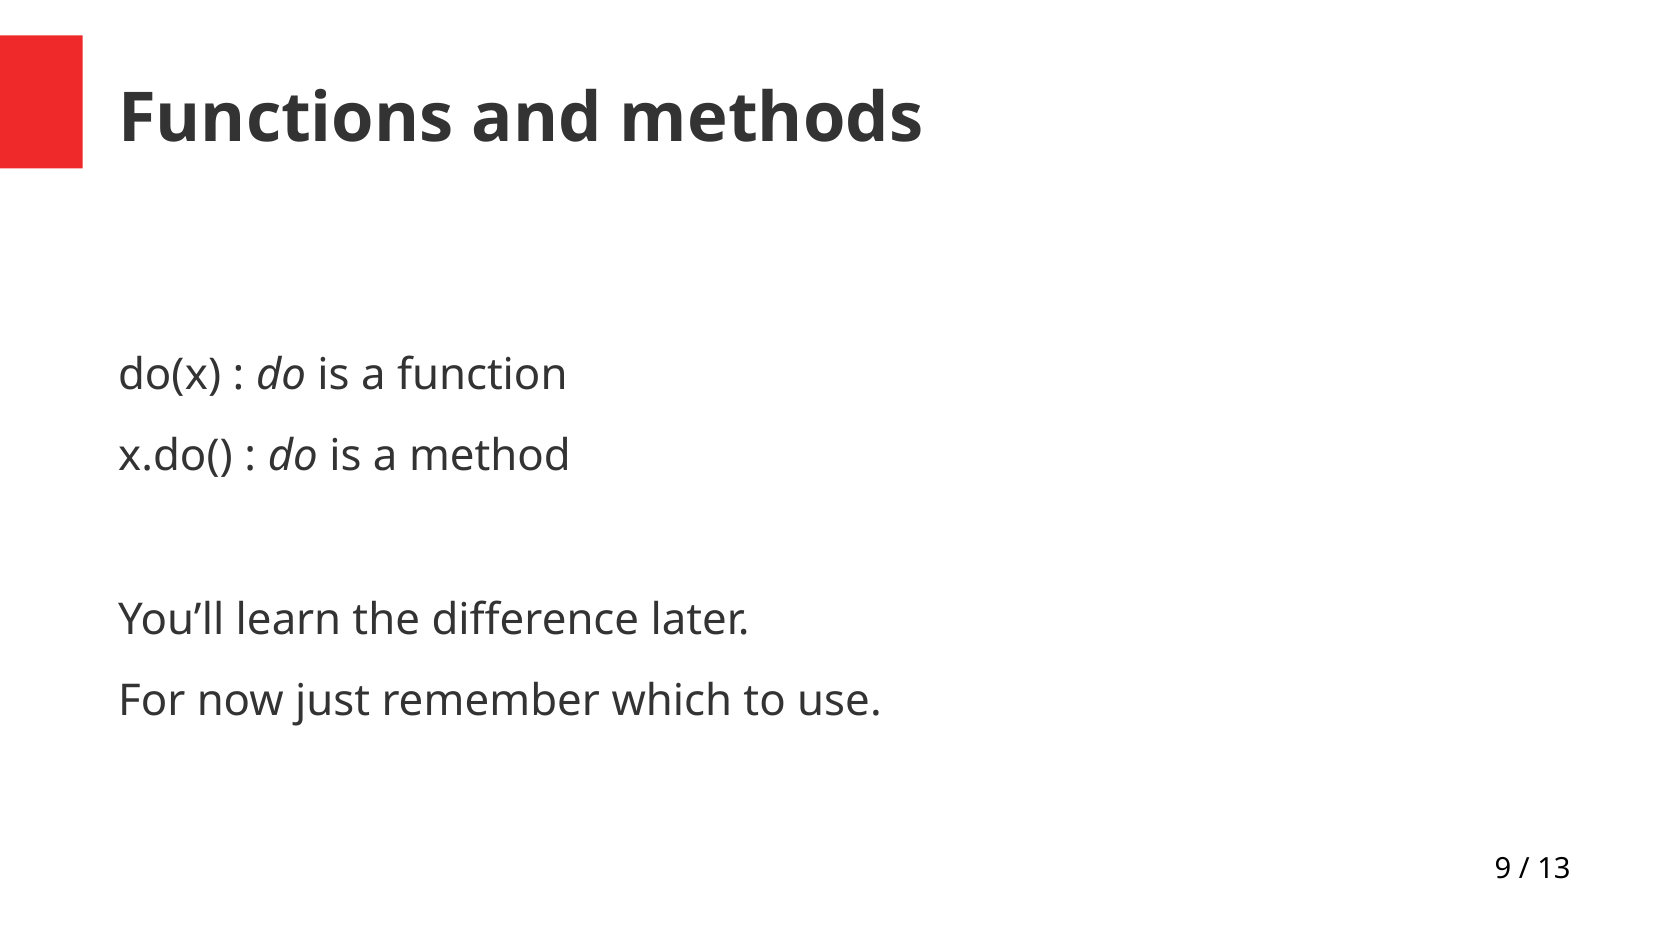

# Functions and methods
do(x) : do is a function
x.do() : do is a method
You’ll learn the difference later.
For now just remember which to use.
9